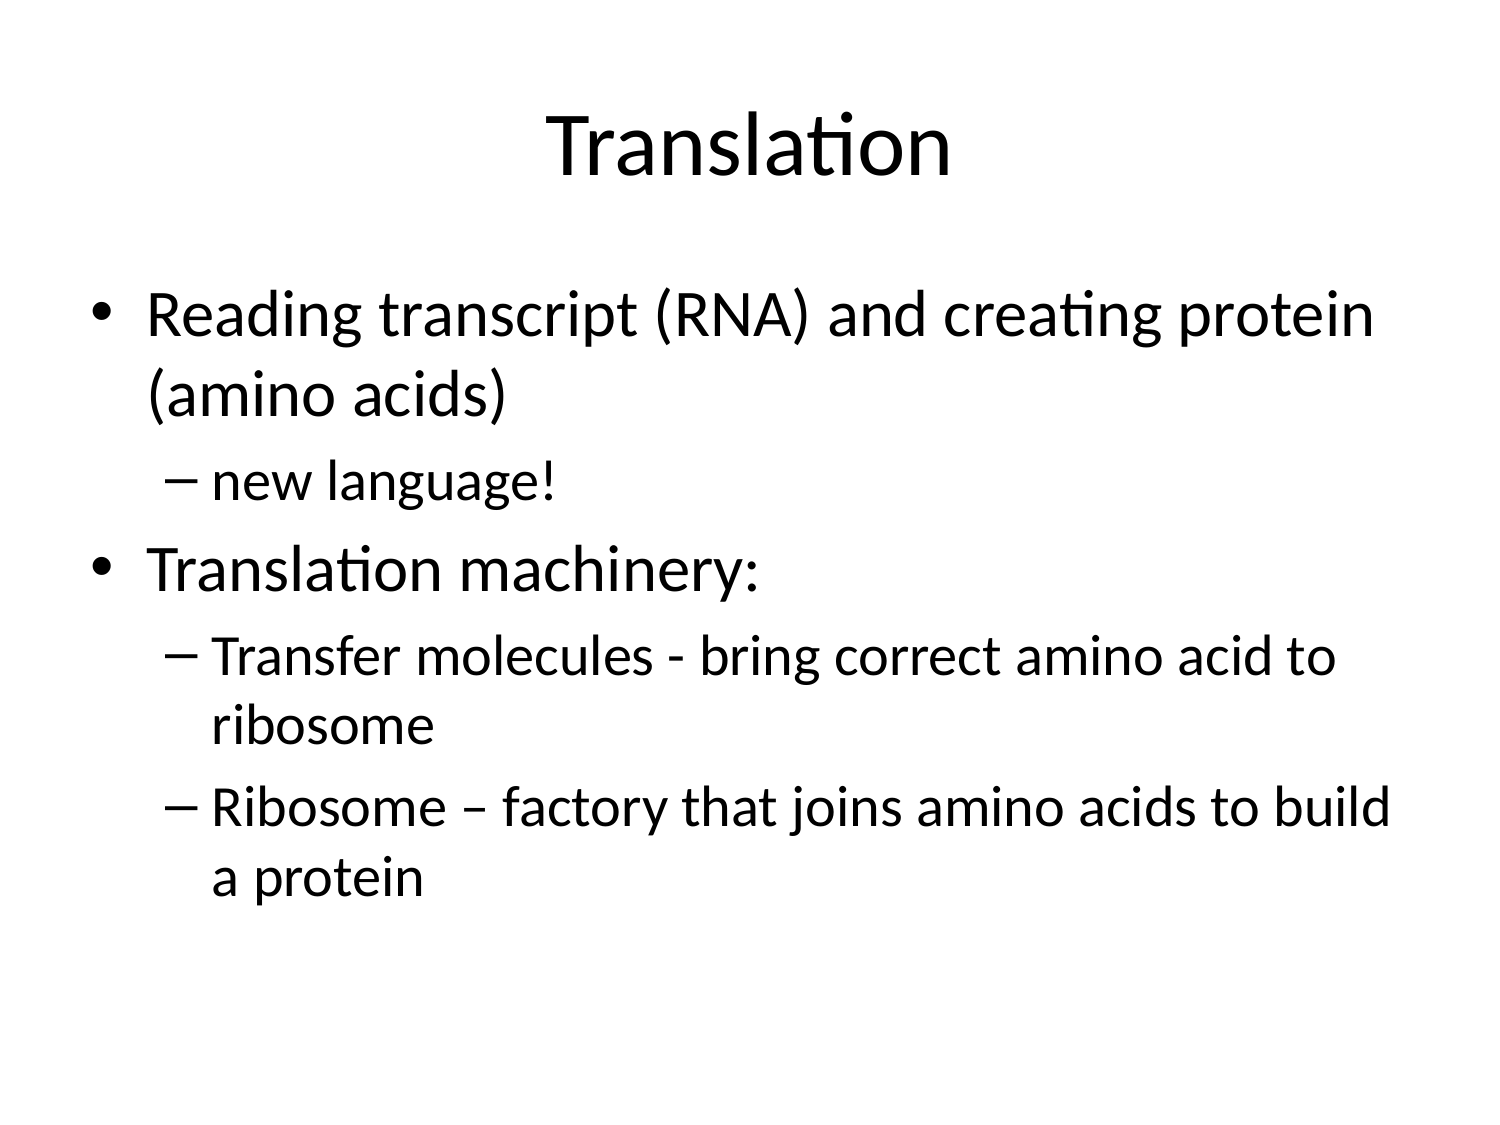

# Translation
Reading transcript (RNA) and creating protein (amino acids)
new language!
Translation machinery:
Transfer molecules - bring correct amino acid to ribosome
Ribosome – factory that joins amino acids to build a protein